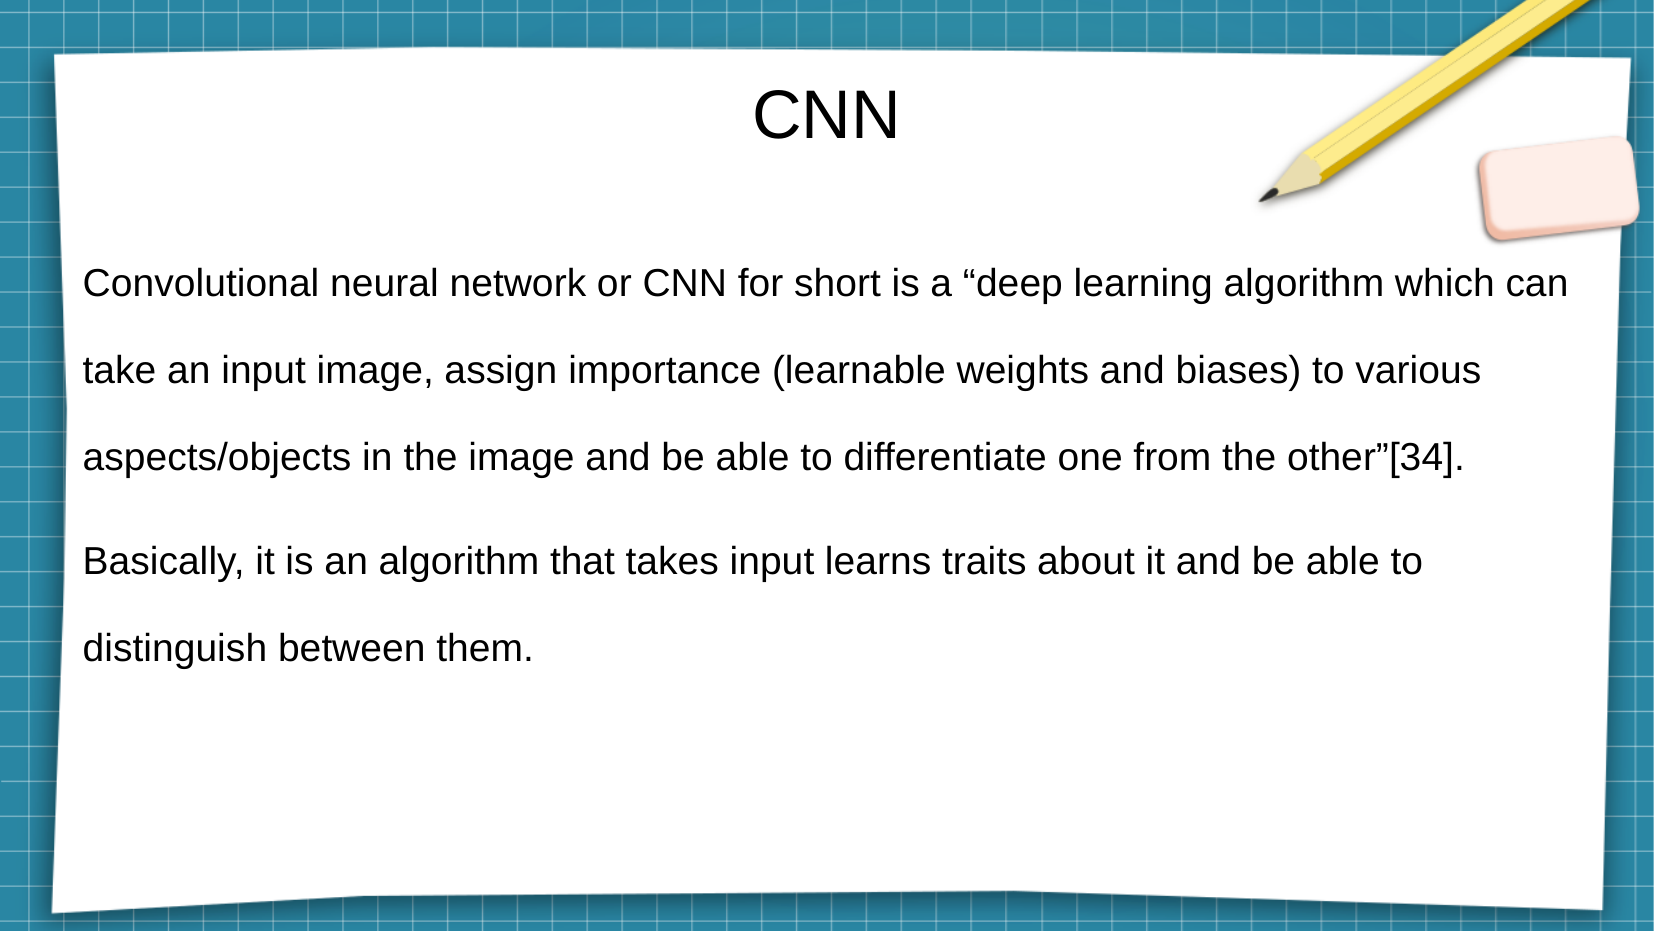

# CNN
Convolutional neural network or CNN for short is a “deep learning algorithm which can take an input image, assign importance (learnable weights and biases) to various aspects/objects in the image and be able to differentiate one from the other”[34].
Basically, it is an algorithm that takes input learns traits about it and be able to distinguish between them.